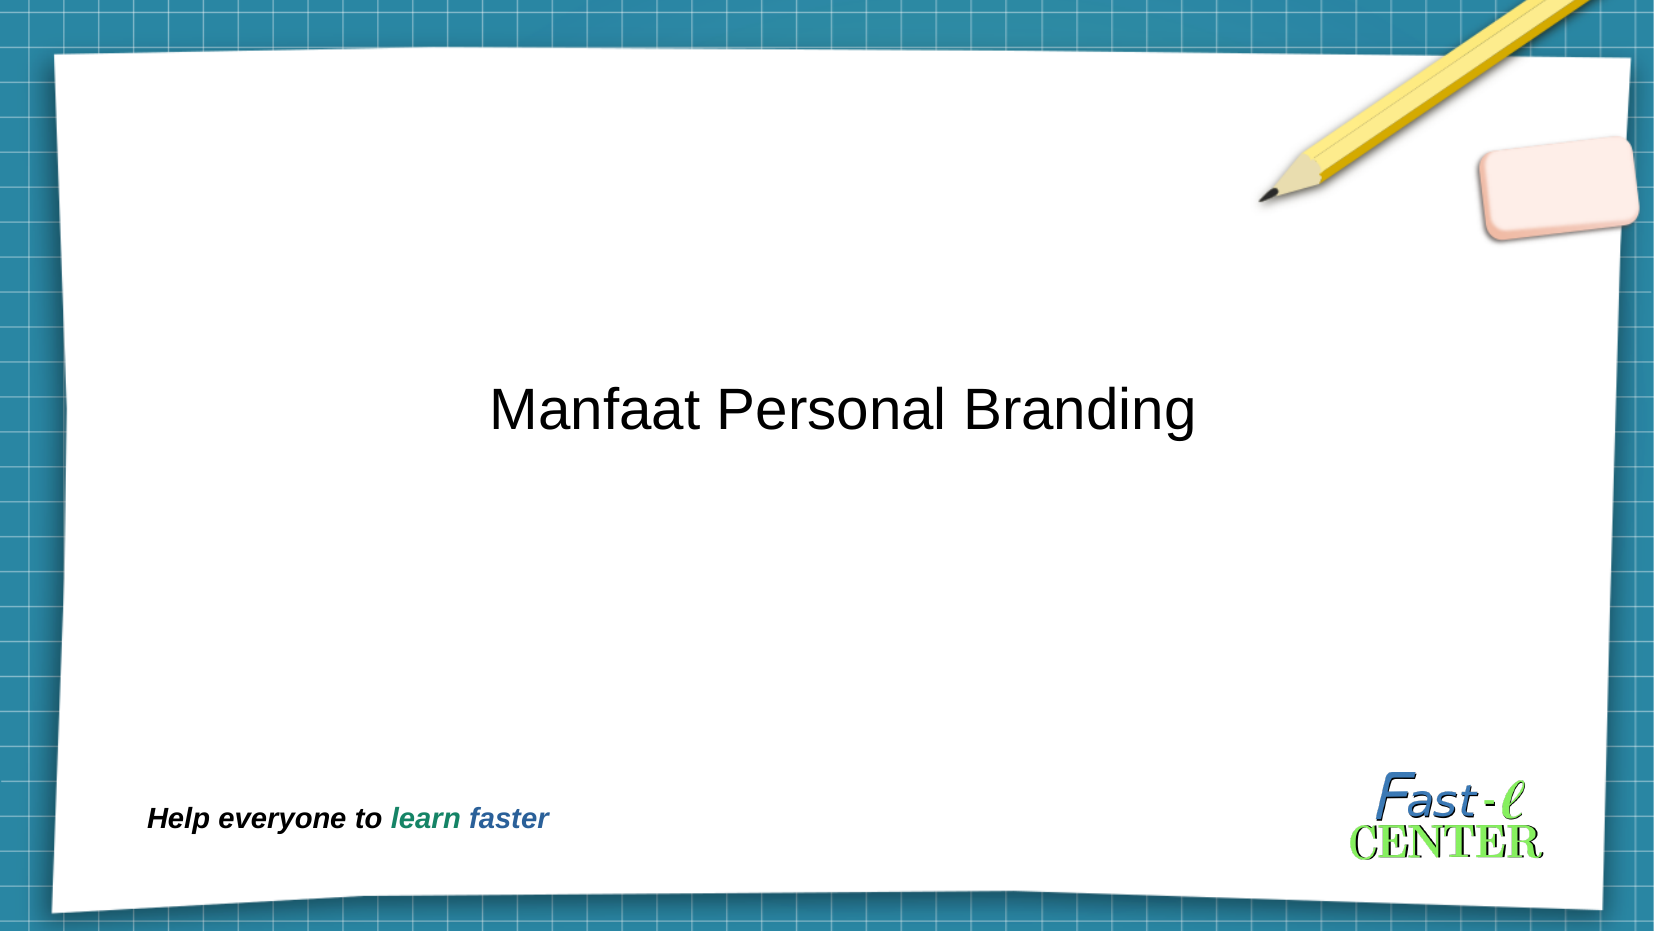

# Manfaat Personal Branding
Help everyone to learn faster